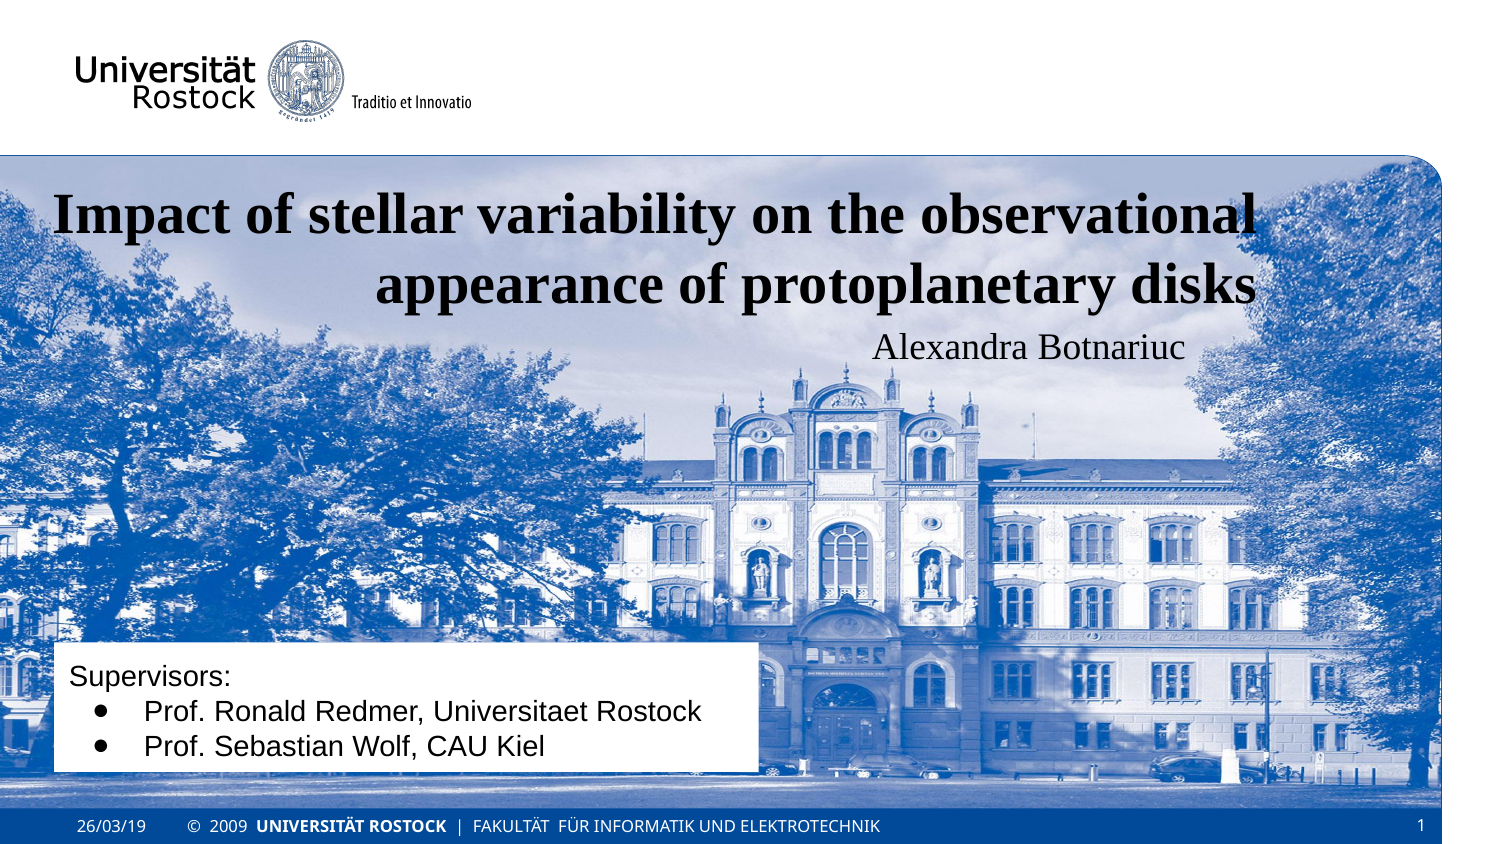

Impact of stellar variability on the observational appearance of protoplanetary disks
Alexandra Botnariuc
Supervisors:
Prof. Ronald Redmer, Universitaet Rostock
Prof. Sebastian Wolf, CAU Kiel
© 2009 UNIVERSITÄT ROSTOCK | FAKULTÄT FÜR INFORMATIK UND ELEKTROTECHNIK
26/03/19